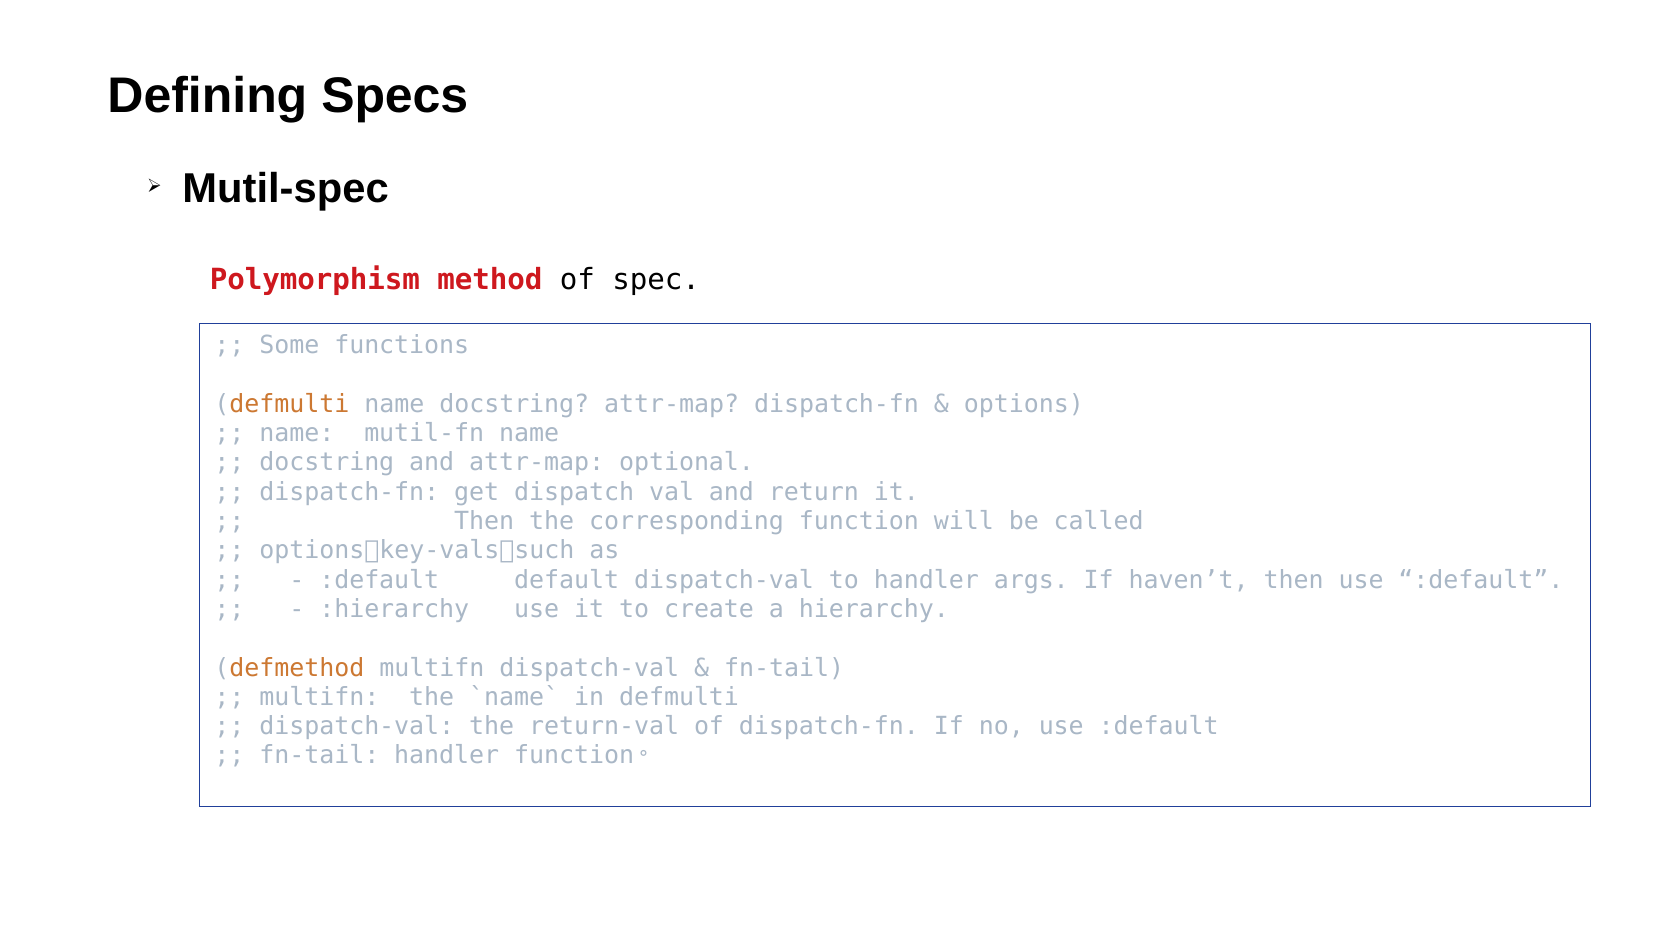

Defining Specs
Mutil-spec
Polymorphism method of spec.
;; Some functions
(defmulti name docstring? attr-map? dispatch-fn & options)
;; name: mutil-fn name
;; docstring and attr-map: optional.
;; dispatch-fn: get dispatch val and return it.
;; Then the corresponding function will be called
;; options：key-vals，such as
;; - :default default dispatch-val to handler args. If haven’t, then use “:default”.
;; - :hierarchy use it to create a hierarchy.
(defmethod multifn dispatch-val & fn-tail)
;; multifn: the `name` in defmulti
;; dispatch-val: the return-val of dispatch-fn. If no, use :default
;; fn-tail: handler function。